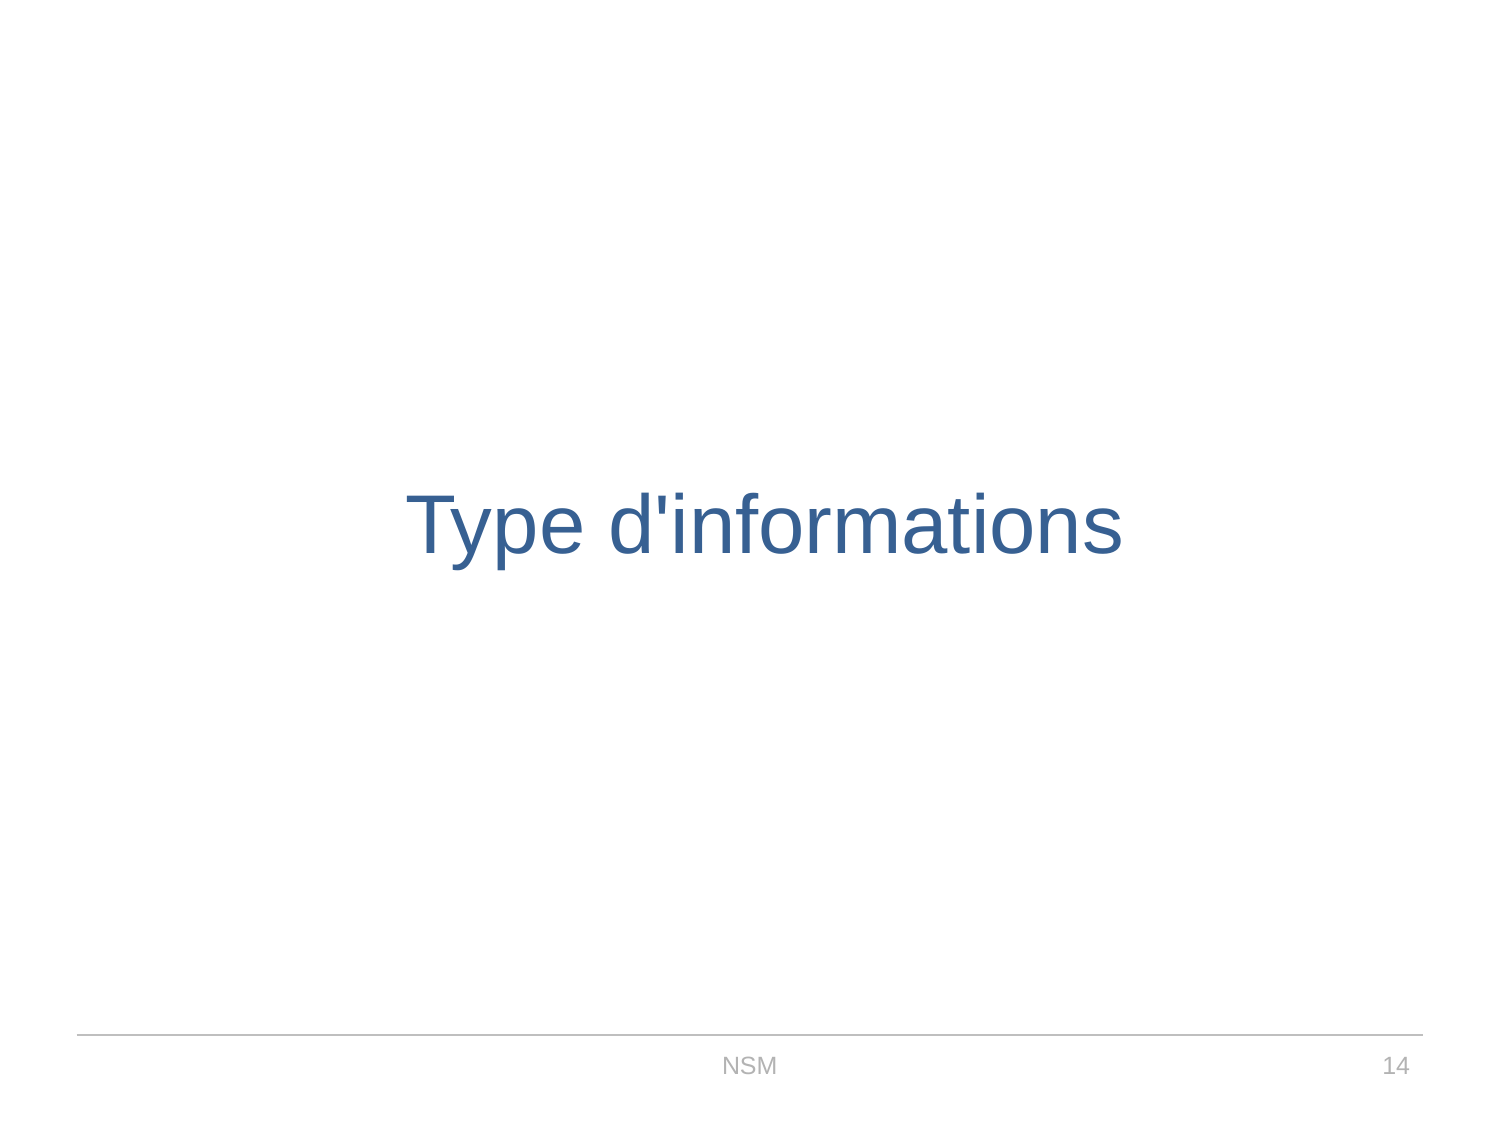

# Type d'informations
Your footer here
14